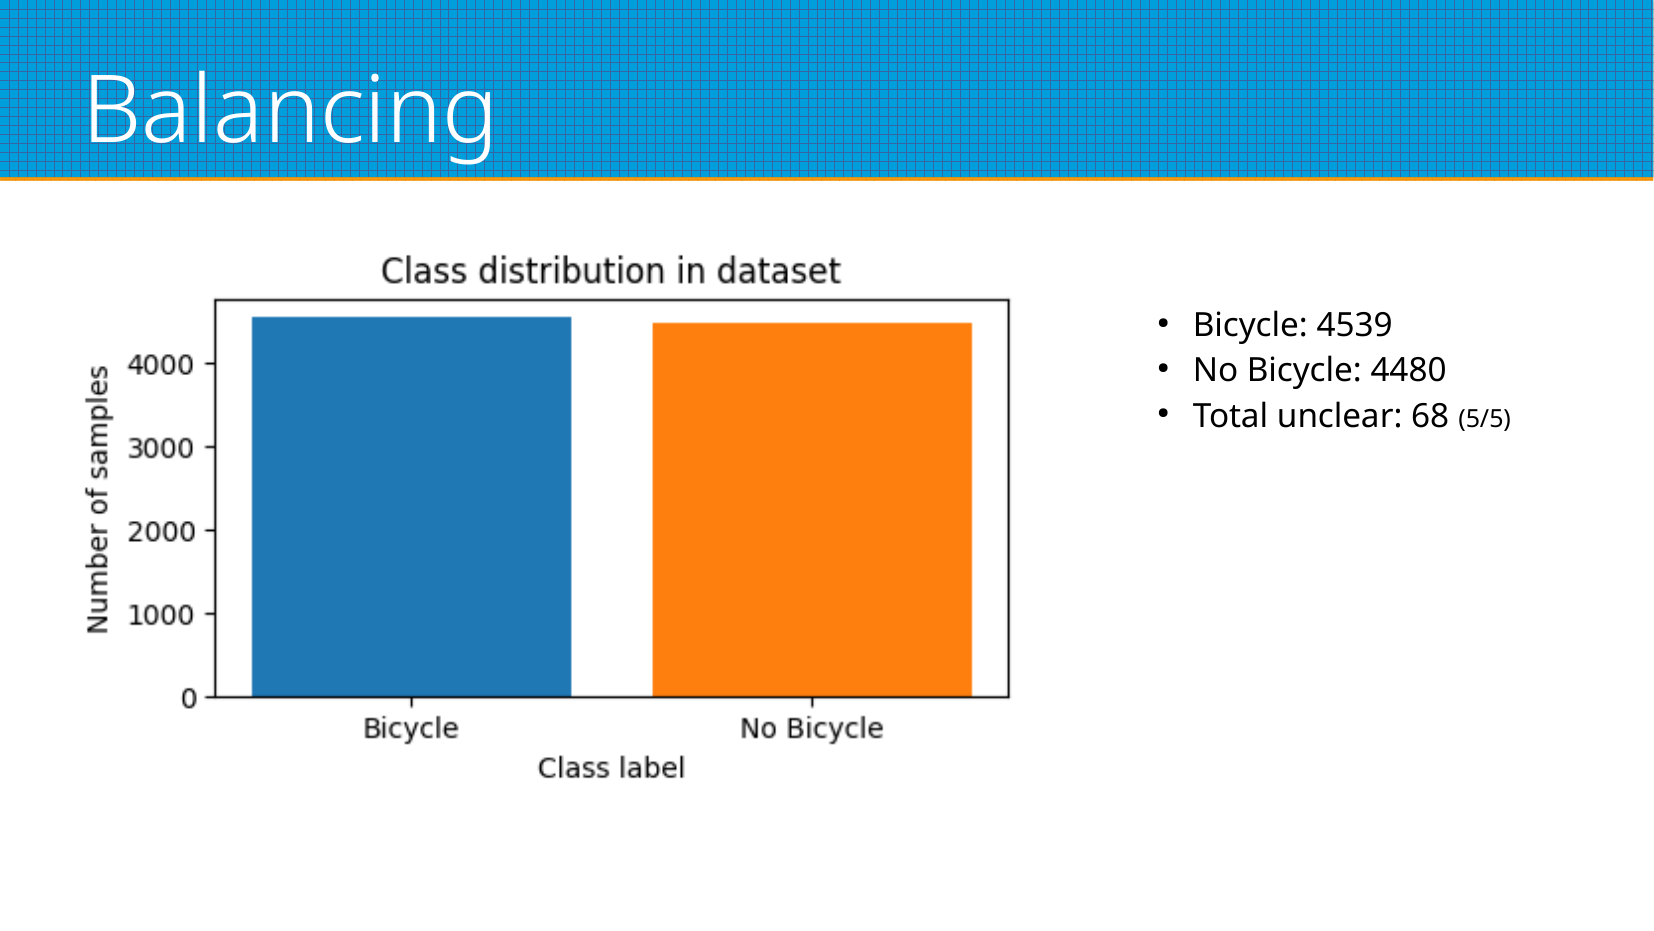

# Balancing
Bicycle: 4539
No Bicycle: 4480
Total unclear: 68 (5/5)